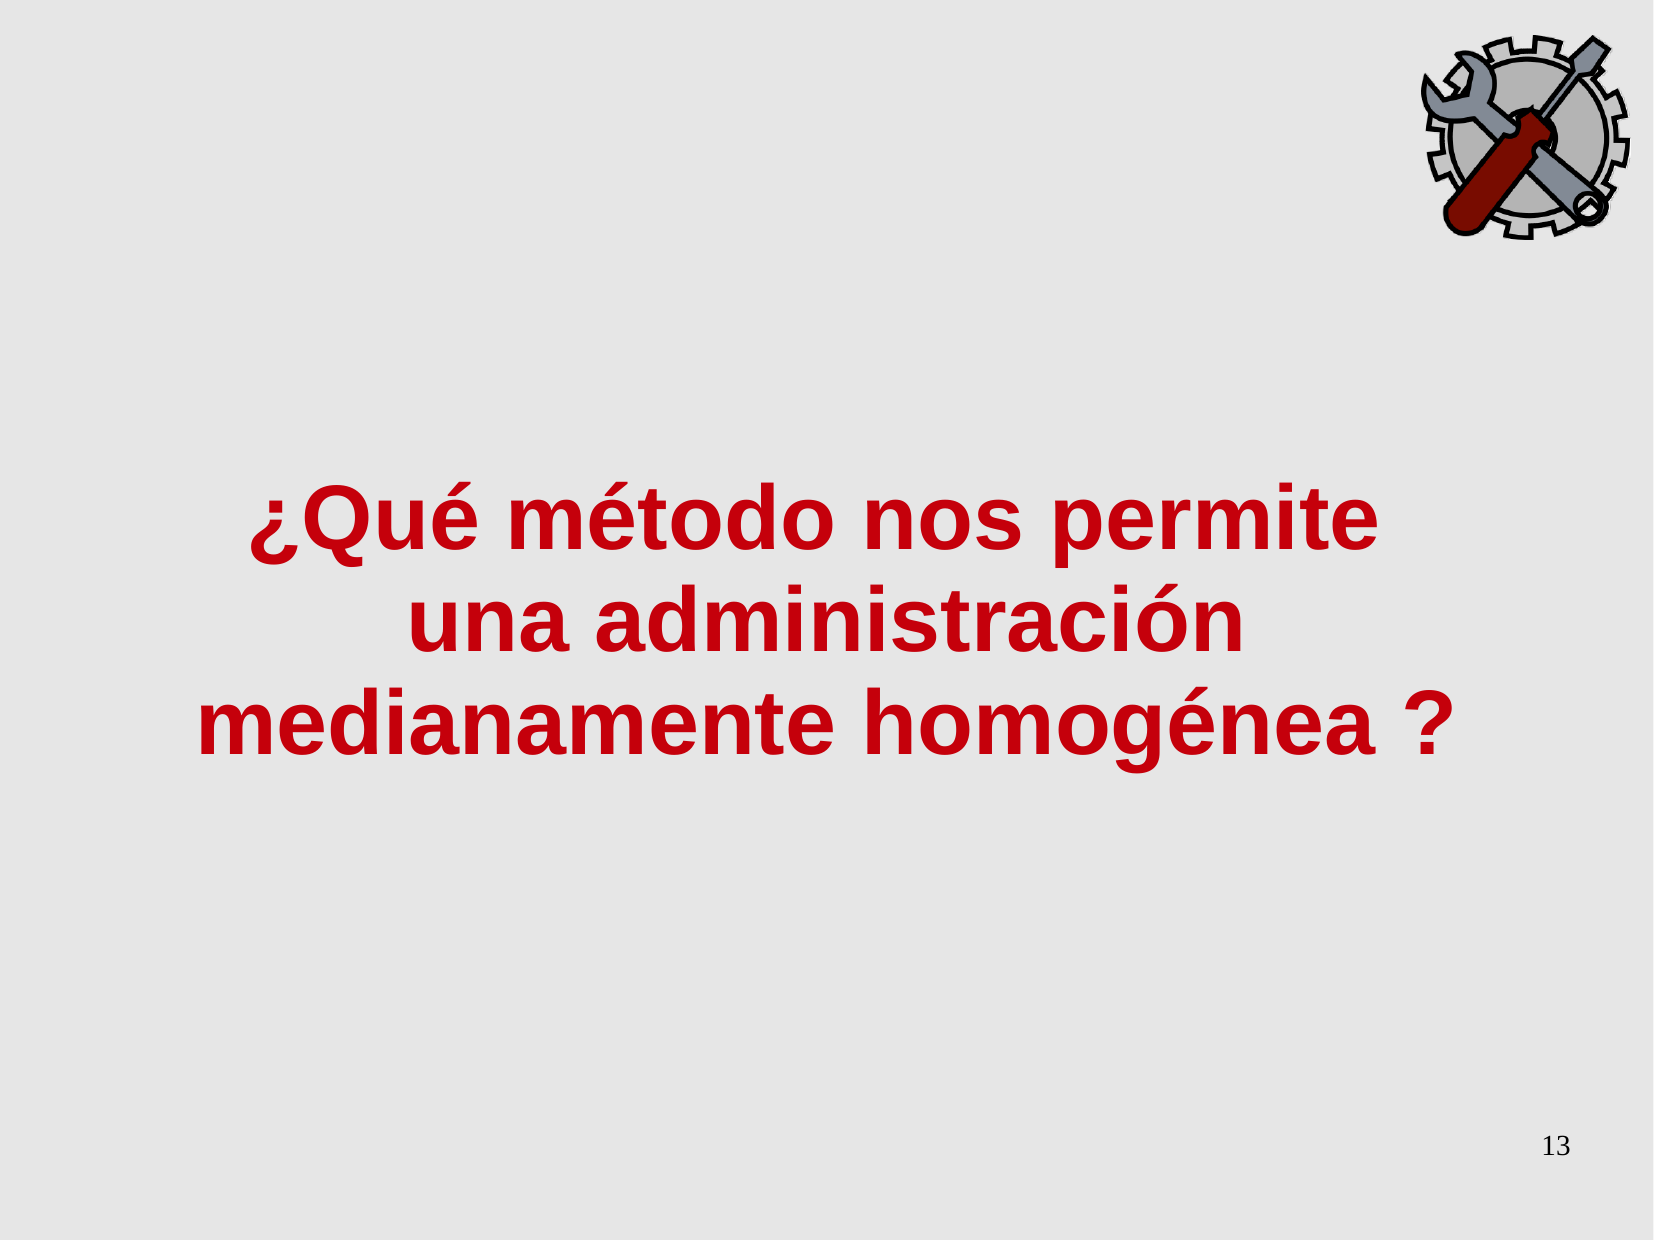

# ¿Qué método nos permite una administración medianamente homogénea ?
13